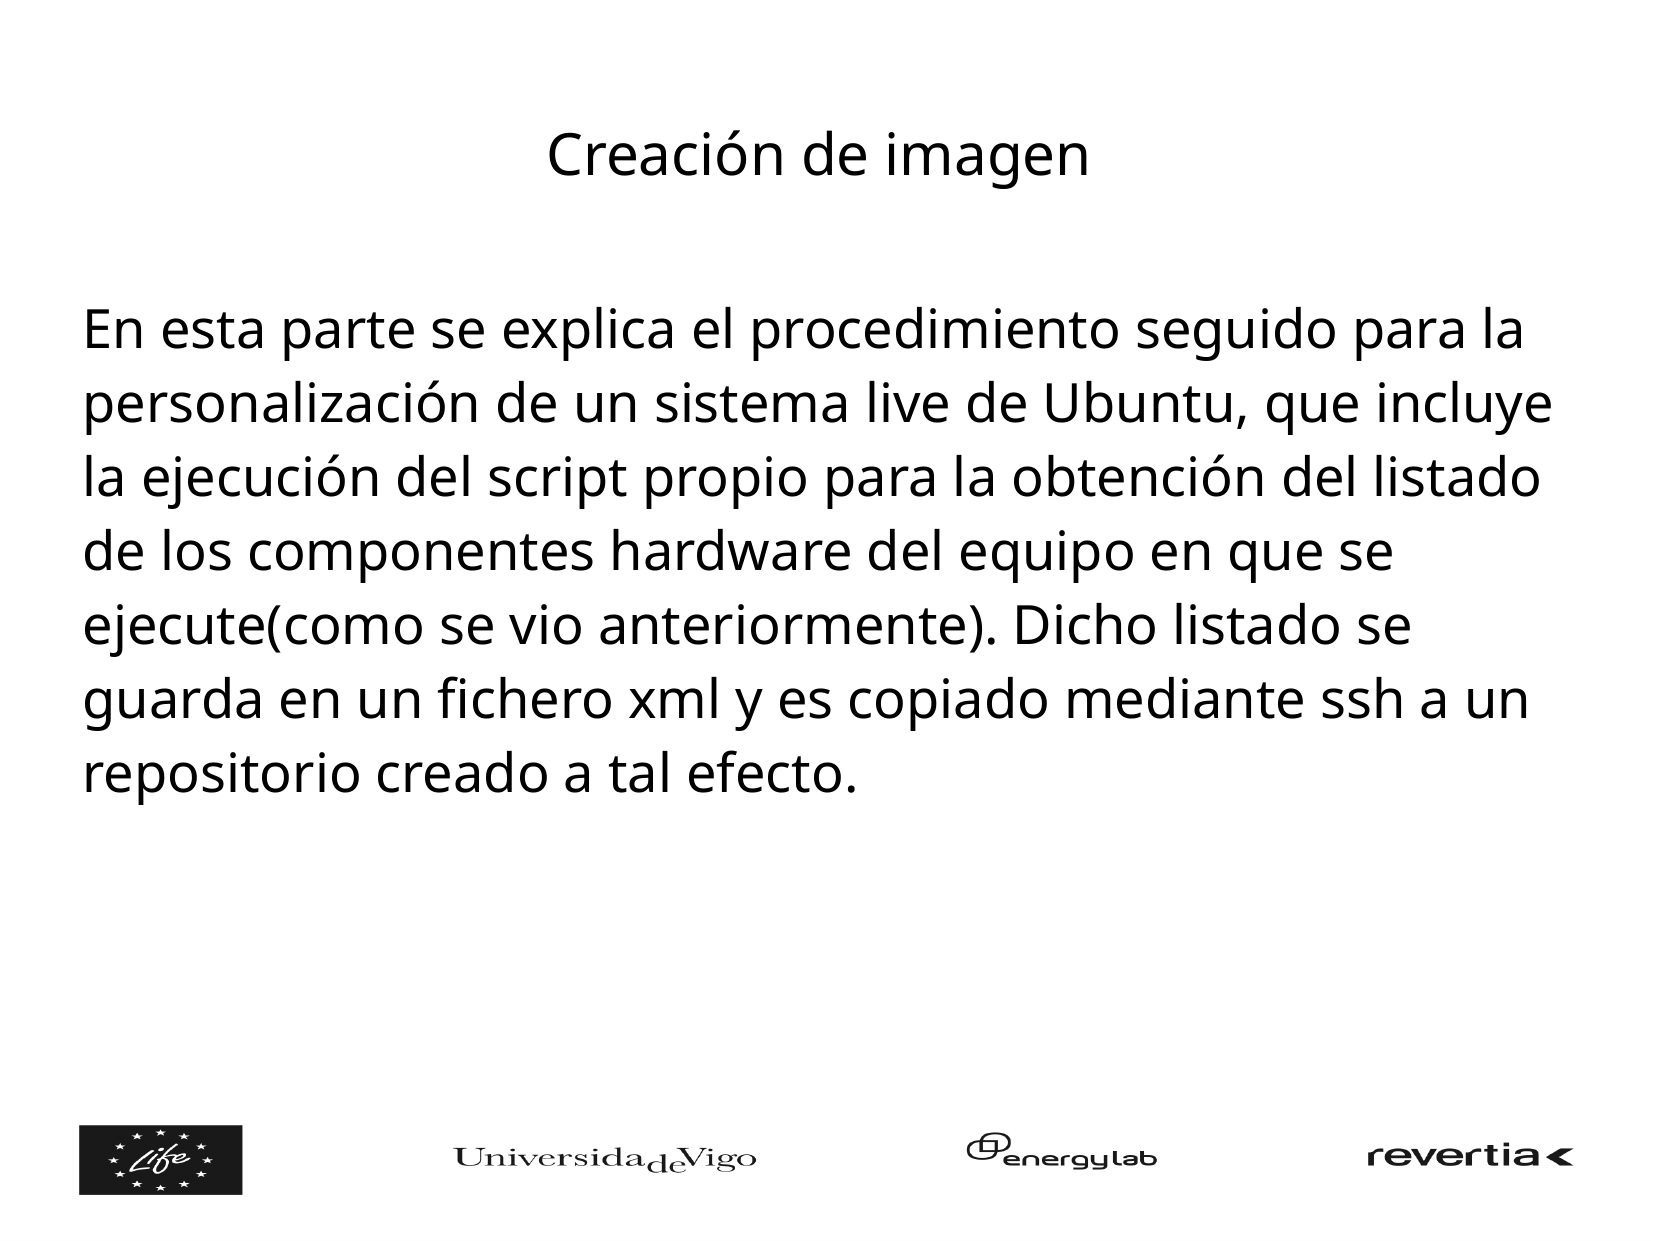

# Creación de imagen
En esta parte se explica el procedimiento seguido para la personalización de un sistema live de Ubuntu, que incluye la ejecución del script propio para la obtención del listado de los componentes hardware del equipo en que se ejecute(como se vio anteriormente). Dicho listado se guarda en un fichero xml y es copiado mediante ssh a un repositorio creado a tal efecto.